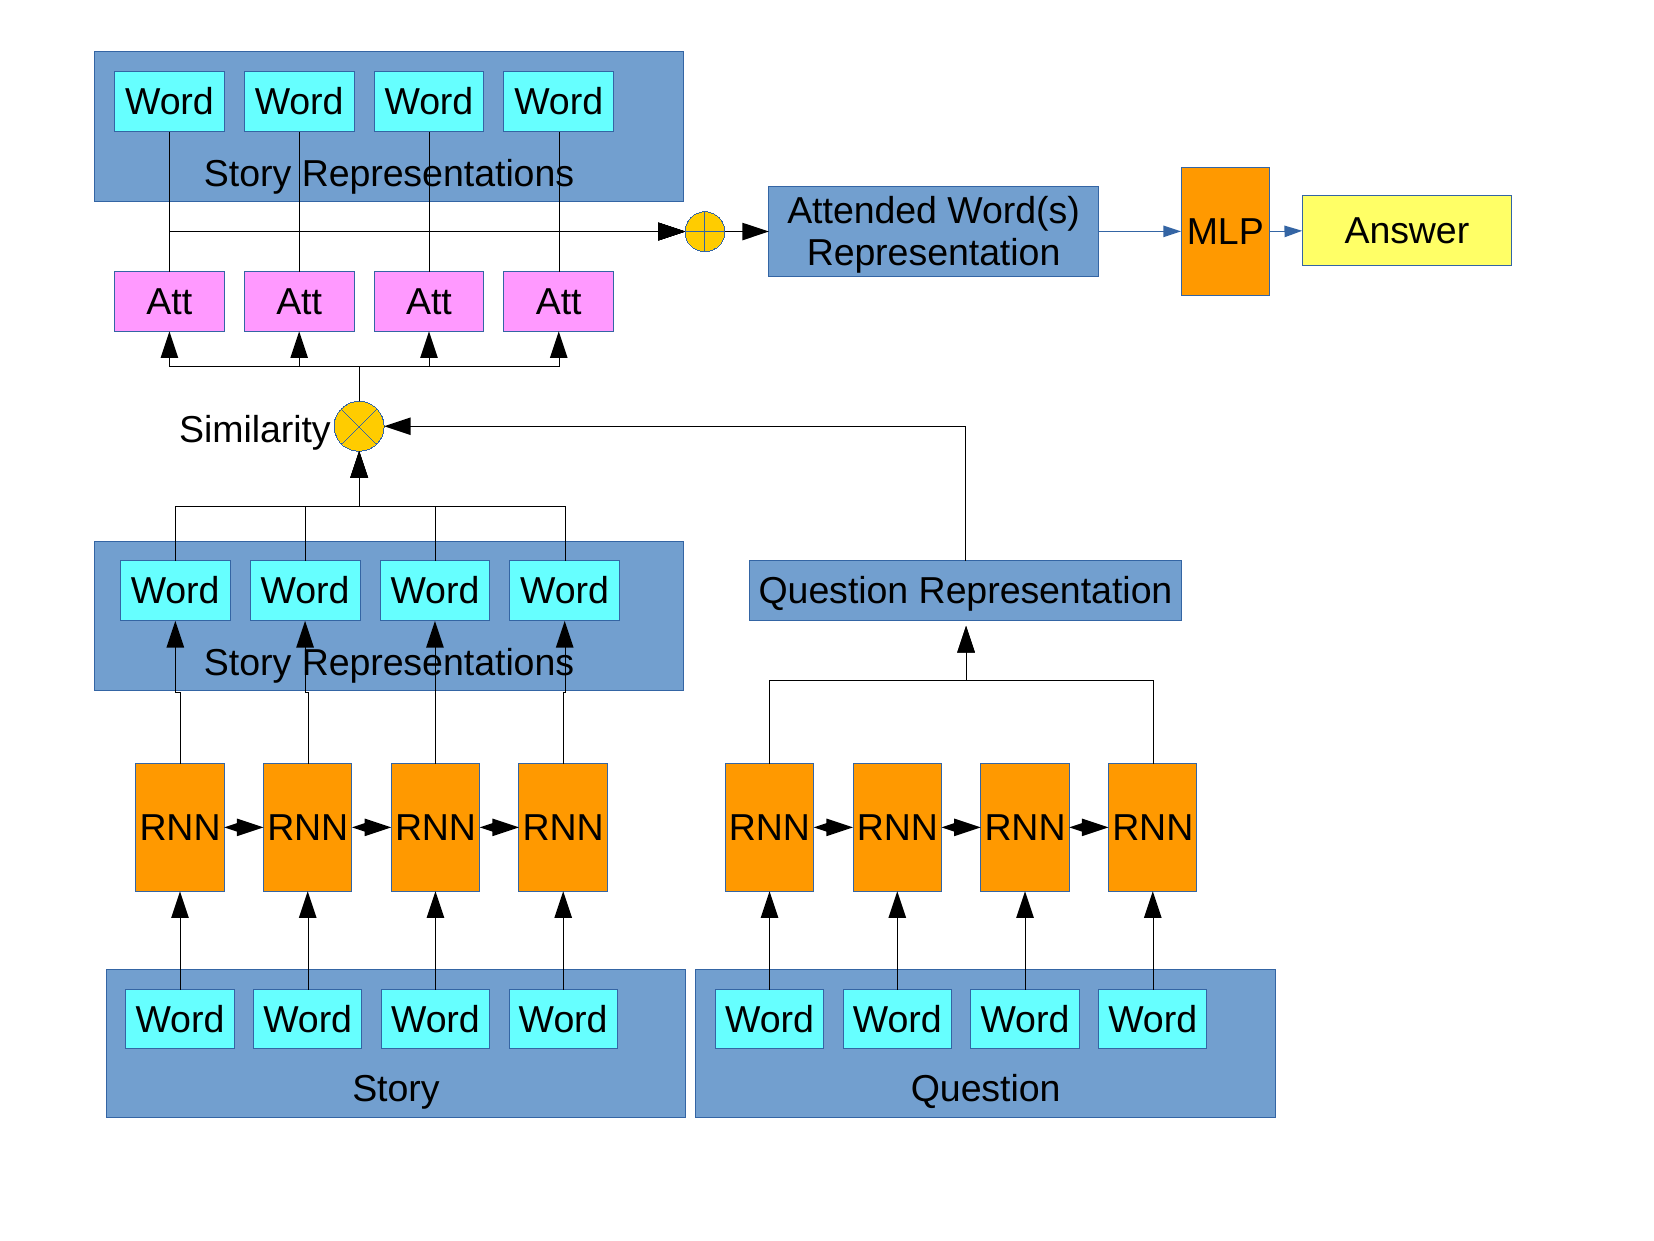

Story Representations
Word
Word
Word
Word
MLP
Attended Word(s)
Representation
Answer
Att
Att
Att
Att
Similarity
Story Representations
Word
Word
Word
Word
Question Representation
RNN
RNN
RNN
RNN
RNN
RNN
RNN
RNN
Story
Question
Word
Word
Word
Word
Word
Word
Word
Word